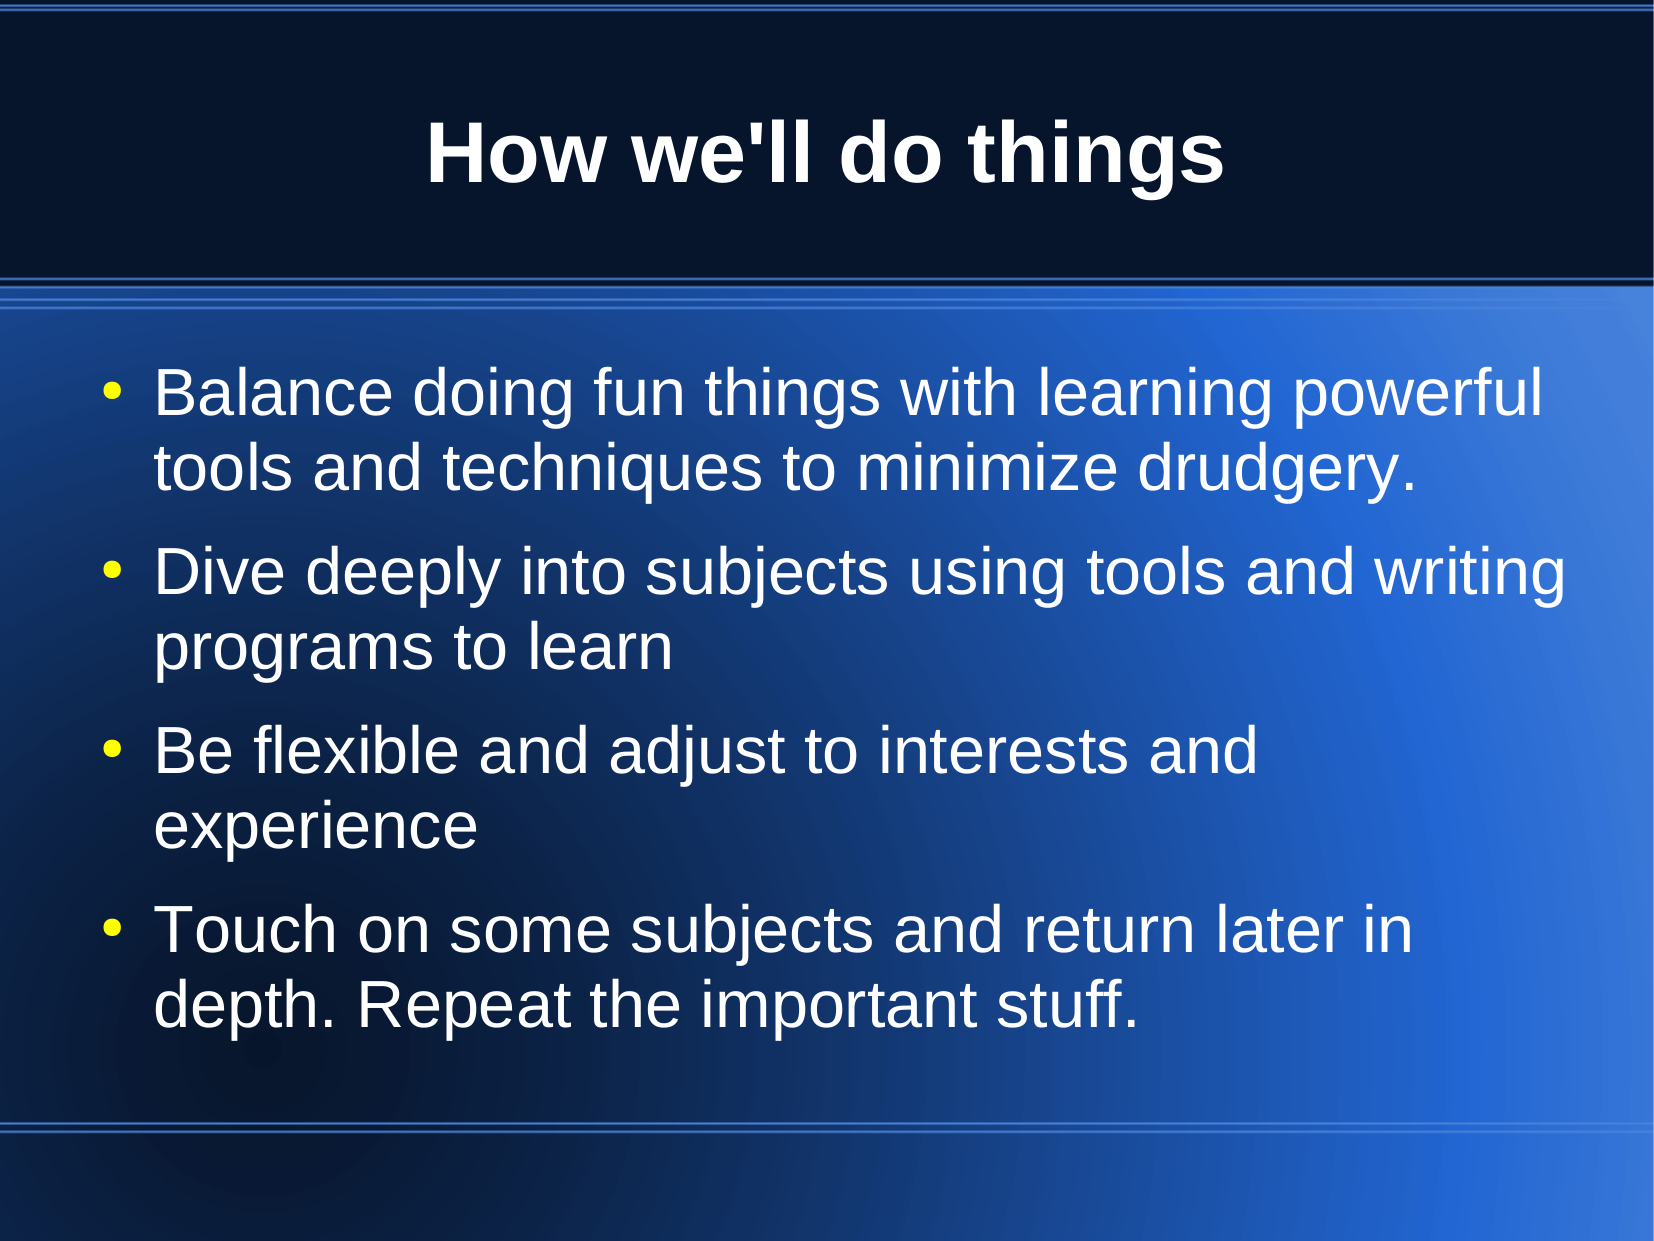

# How we'll do things
Balance doing fun things with learning powerful tools and techniques to minimize drudgery.
Dive deeply into subjects using tools and writing programs to learn
Be flexible and adjust to interests and experience
Touch on some subjects and return later in depth. Repeat the important stuff.